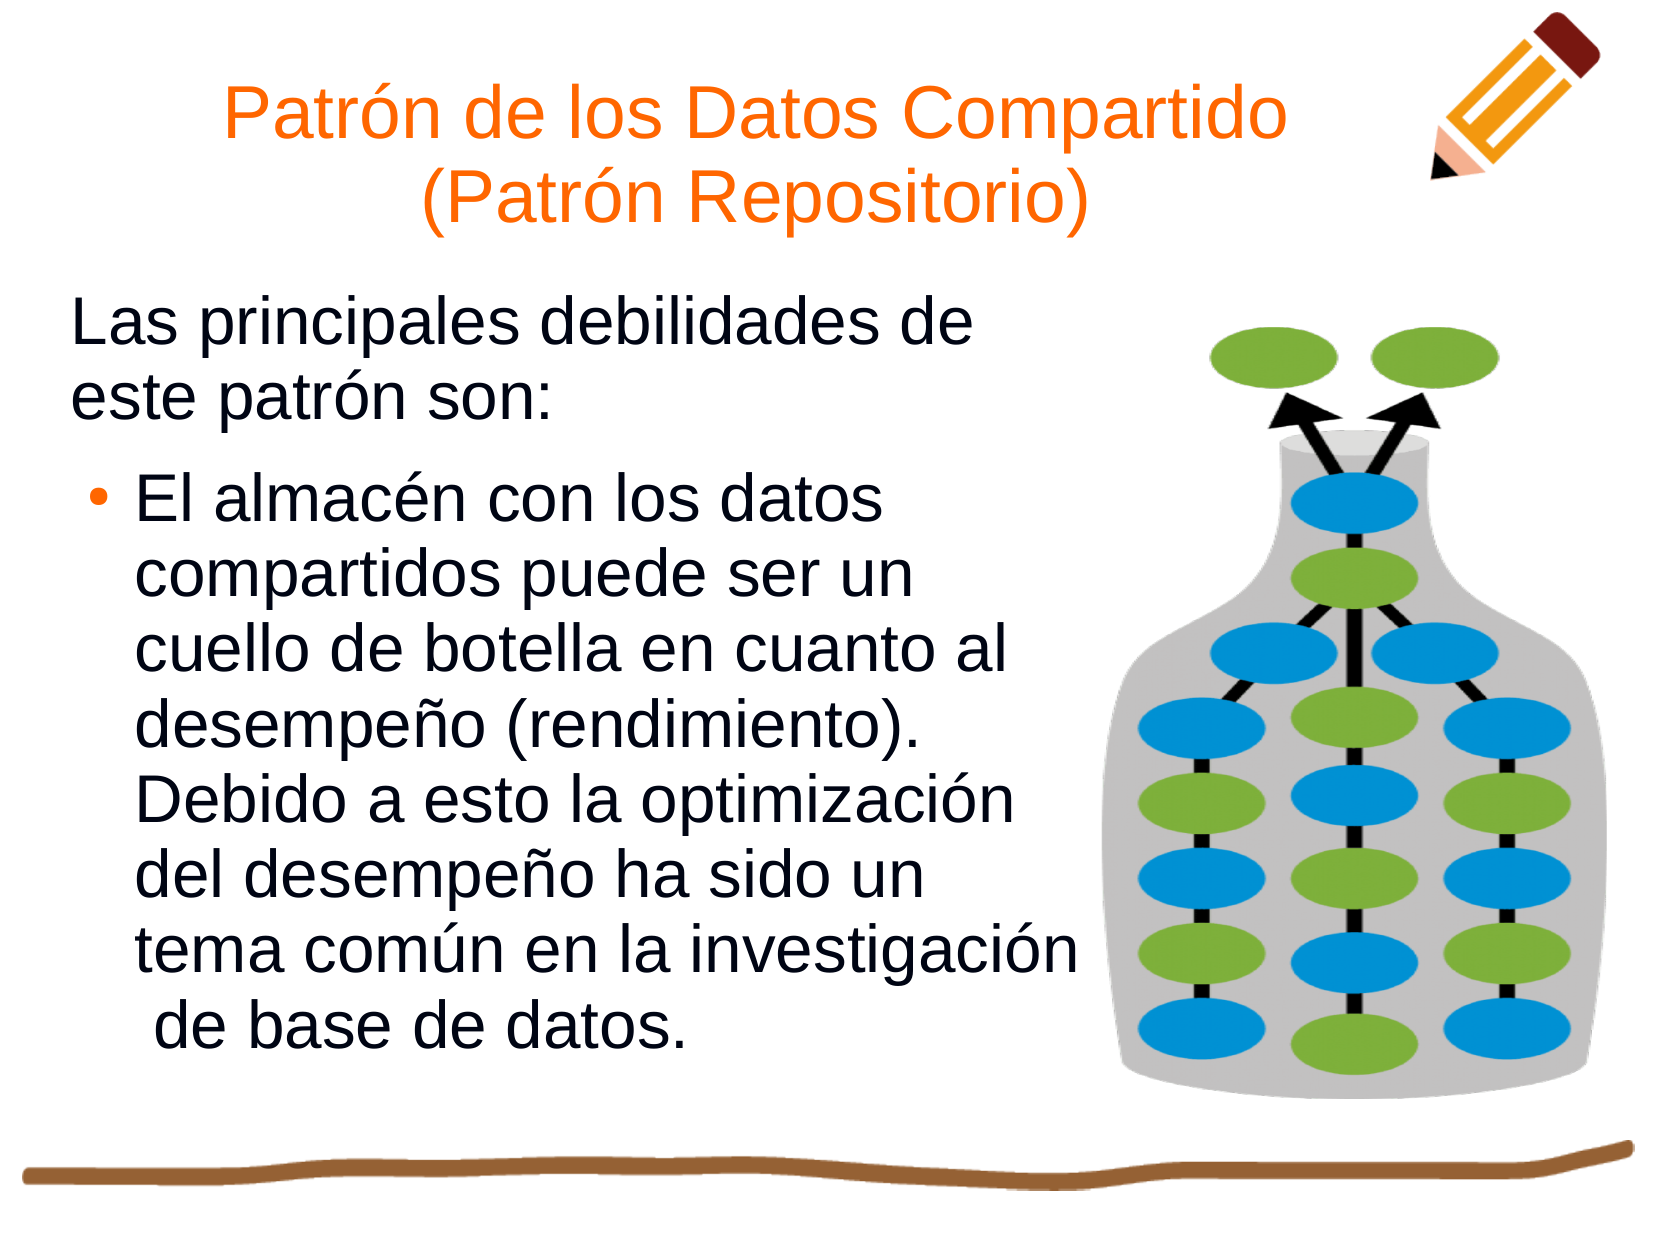

# Patrón de los Datos Compartido (Patrón Repositorio)
Las principales debilidades de este patrón son:
El almacén con los datos compartidos puede ser un cuello de botella en cuanto al desempeño (rendimiento). Debido a esto la optimización del desempeño ha sido un tema común en la investigación de base de datos.